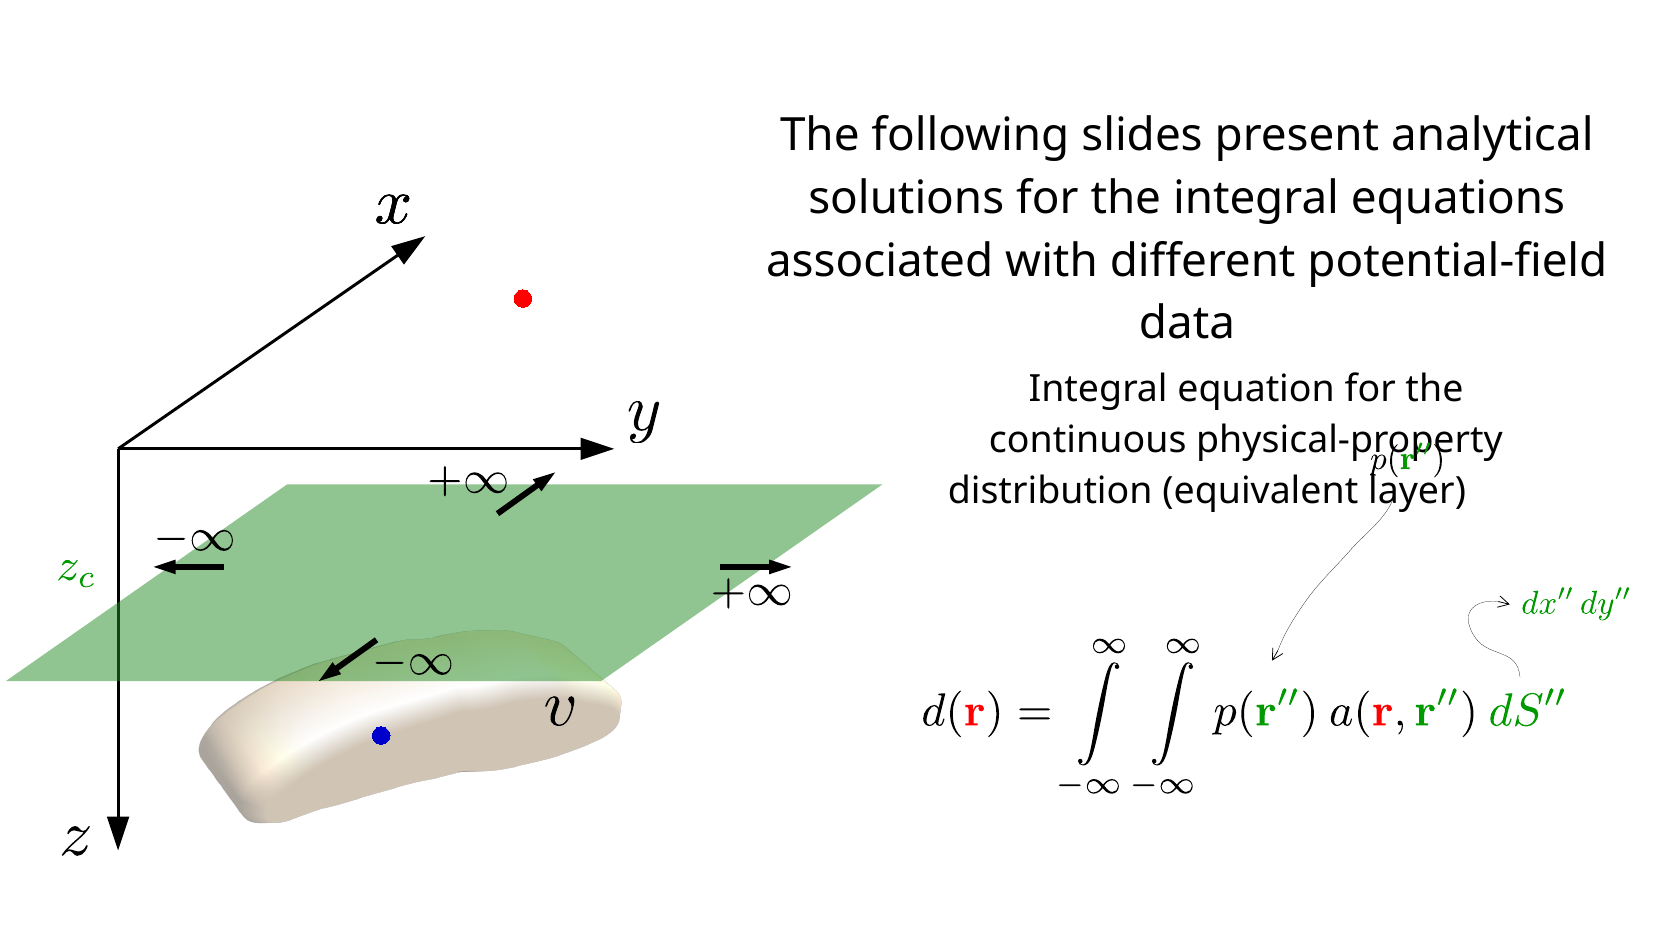

The following slides present analytical solutions for the integral equations associated with different potential-field data
Integral equation for the continuous physical-property distribution (equivalent layer)